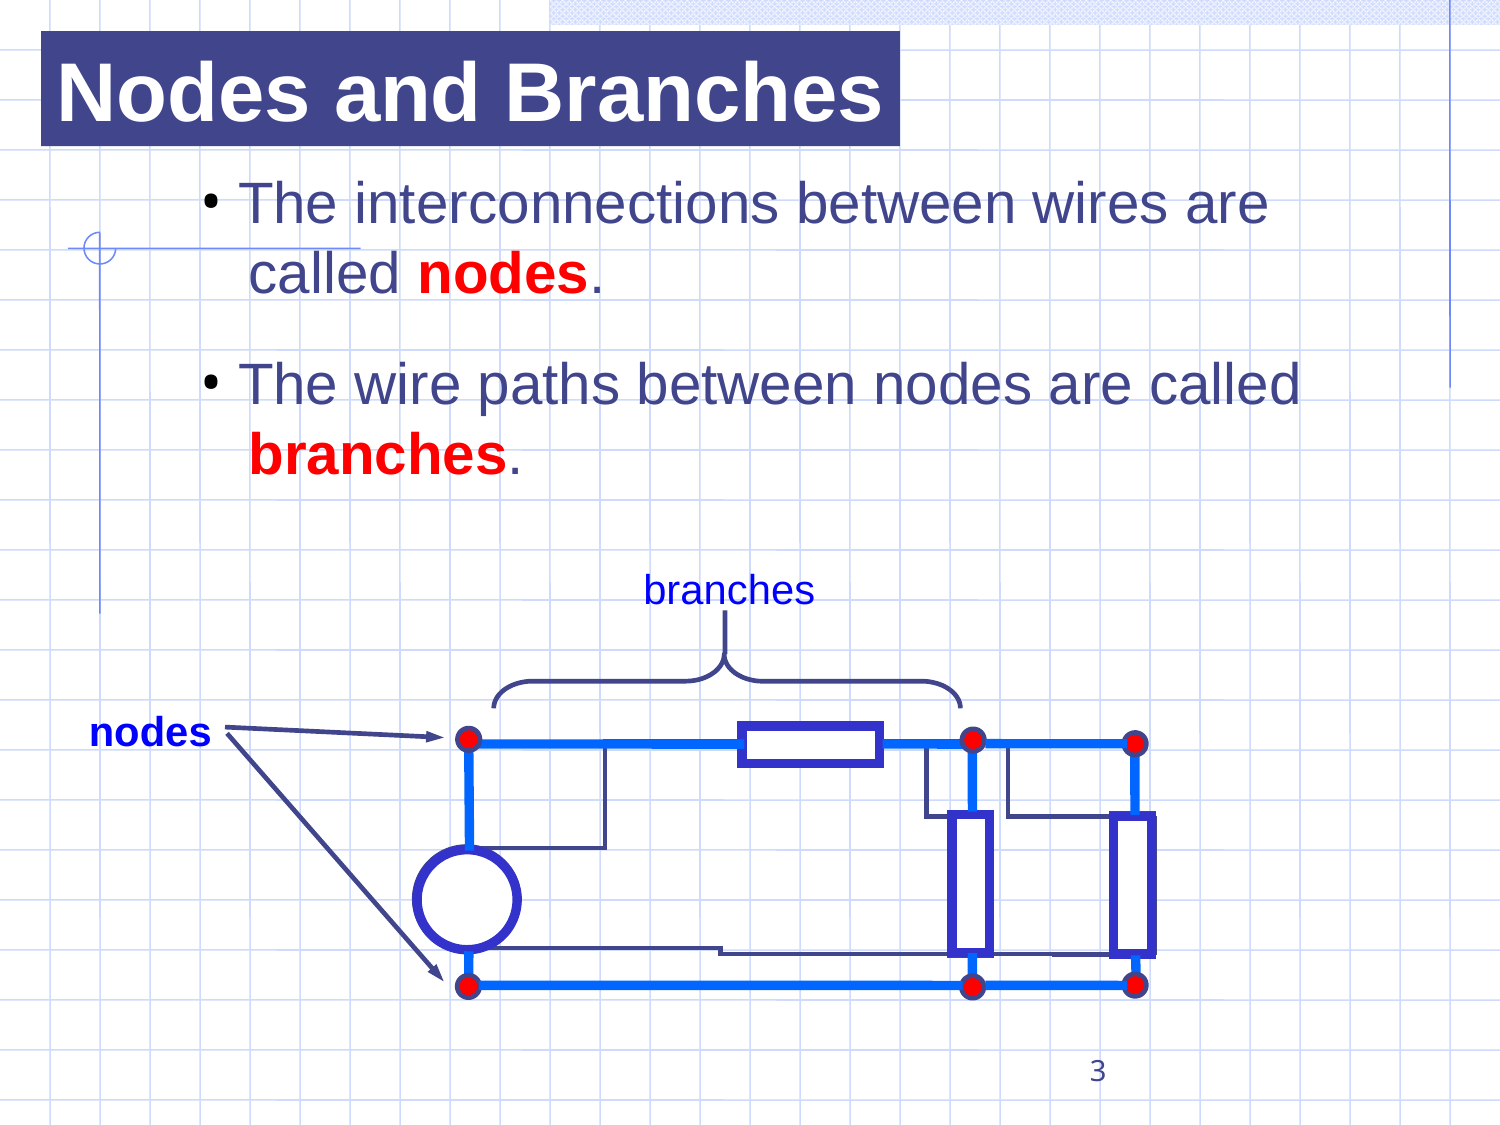

Nodes and Branches
 The interconnections between wires are
 called nodes.
 The wire paths between nodes are called
 branches.
branches
nodes